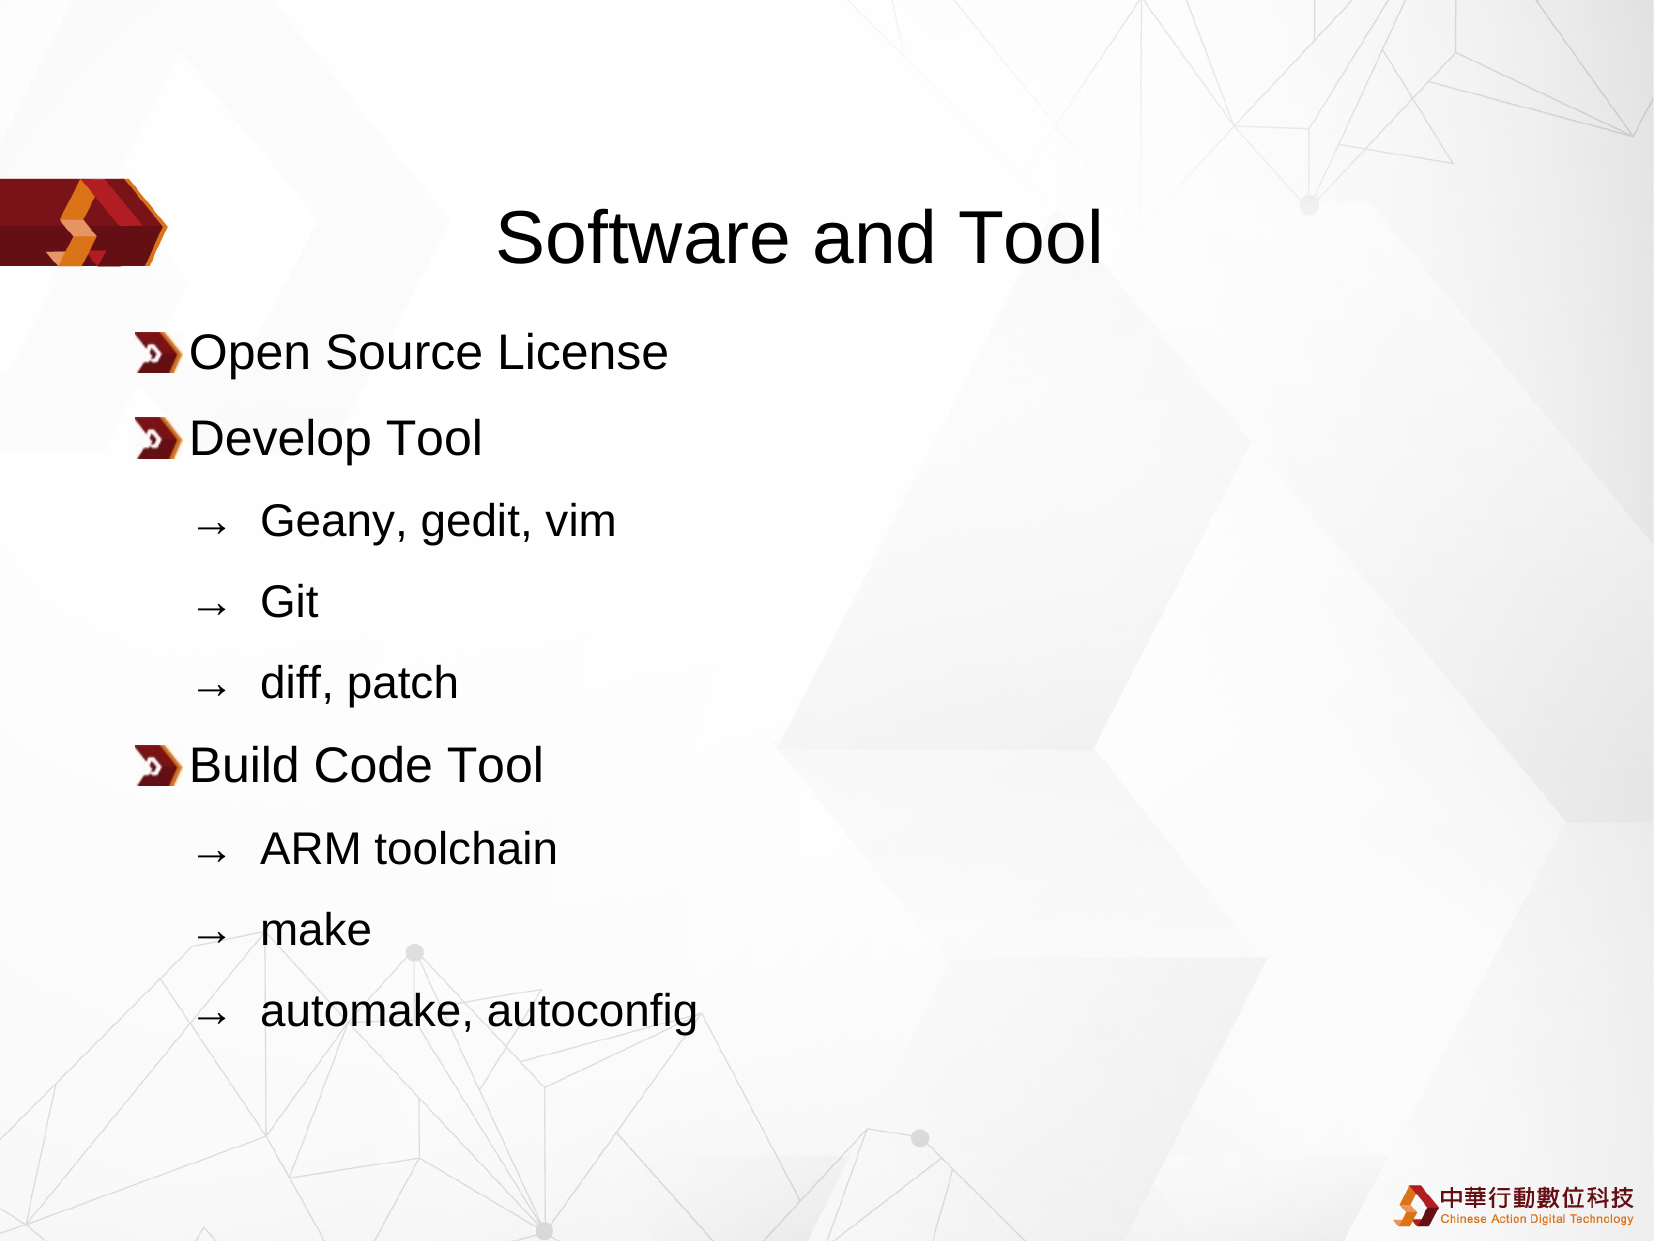

Software and Tool
# Open Source License
Develop Tool
→ Geany, gedit, vim
→ Git
→ diff, patch
Build Code Tool
→ ARM toolchain
→ make
→ automake, autoconfig